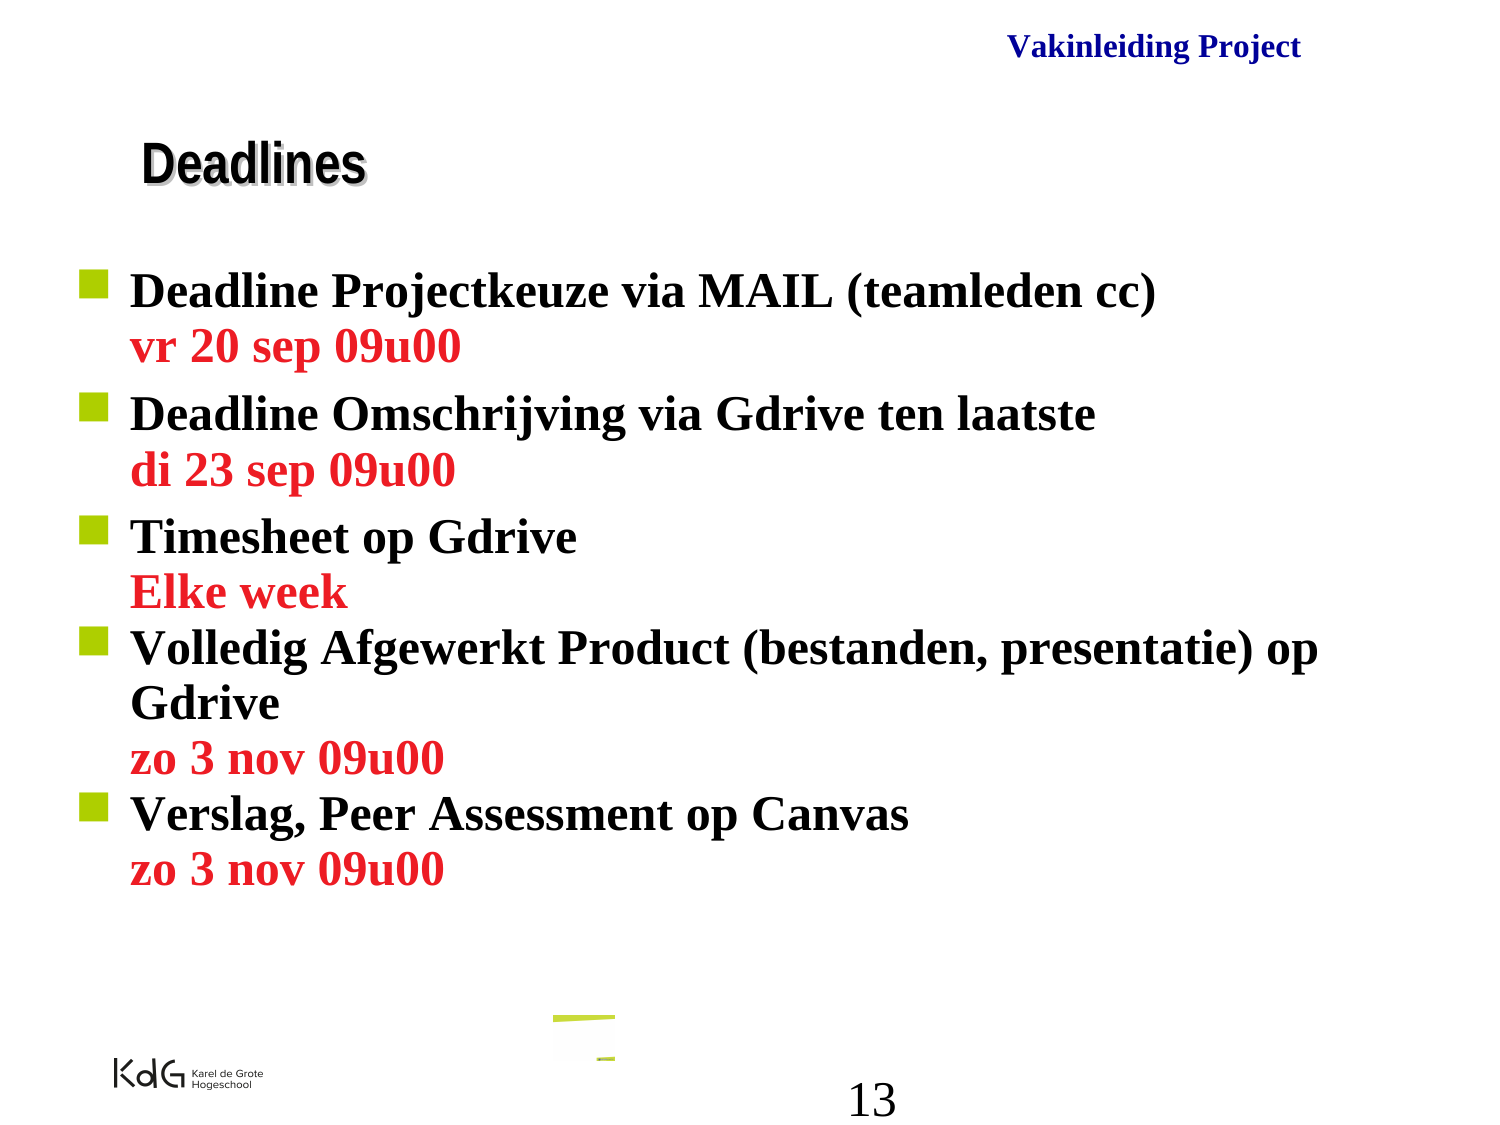

# Deadlines
Deadline Projectkeuze via MAIL (teamleden cc)
vr 20 sep 09u00
Deadline Omschrijving via Gdrive ten laatste
di 23 sep 09u00
Timesheet op Gdrive
Elke week
Volledig Afgewerkt Product (bestanden, presentatie) op Gdrive
zo 3 nov 09u00
Verslag, Peer Assessment op Canvas
zo 3 nov 09u00